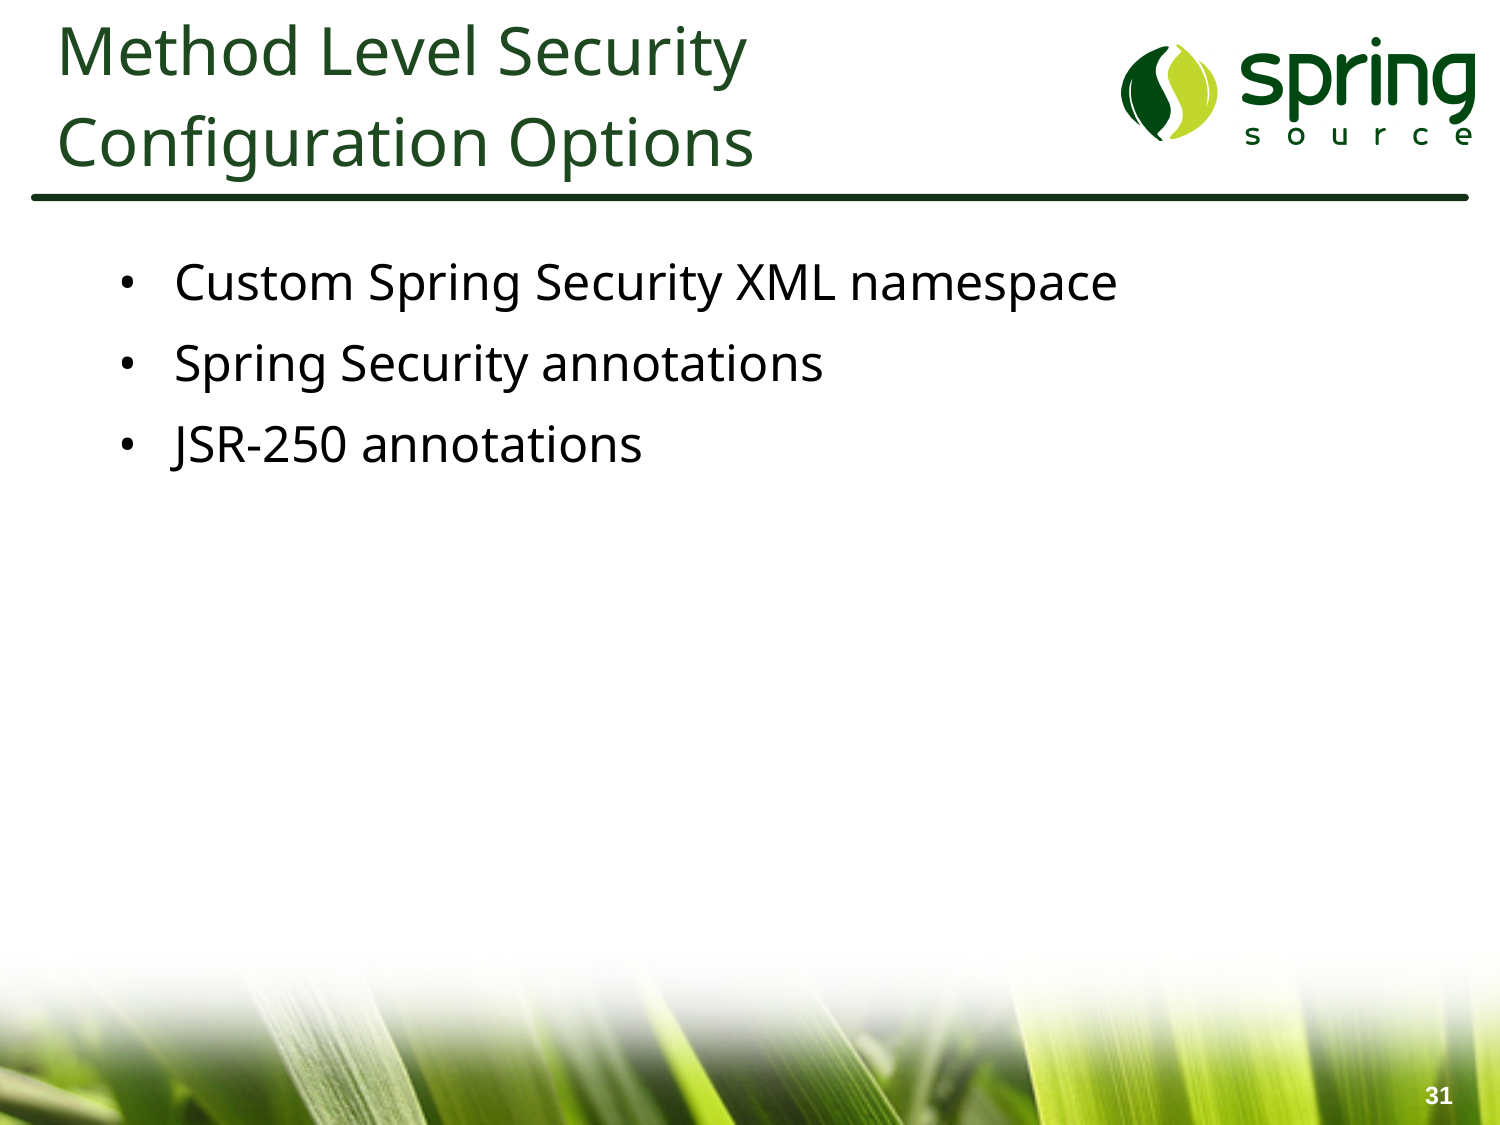

Method Level Security Configuration Options
# Custom Spring Security XML namespace
Spring Security annotations
JSR-250 annotations